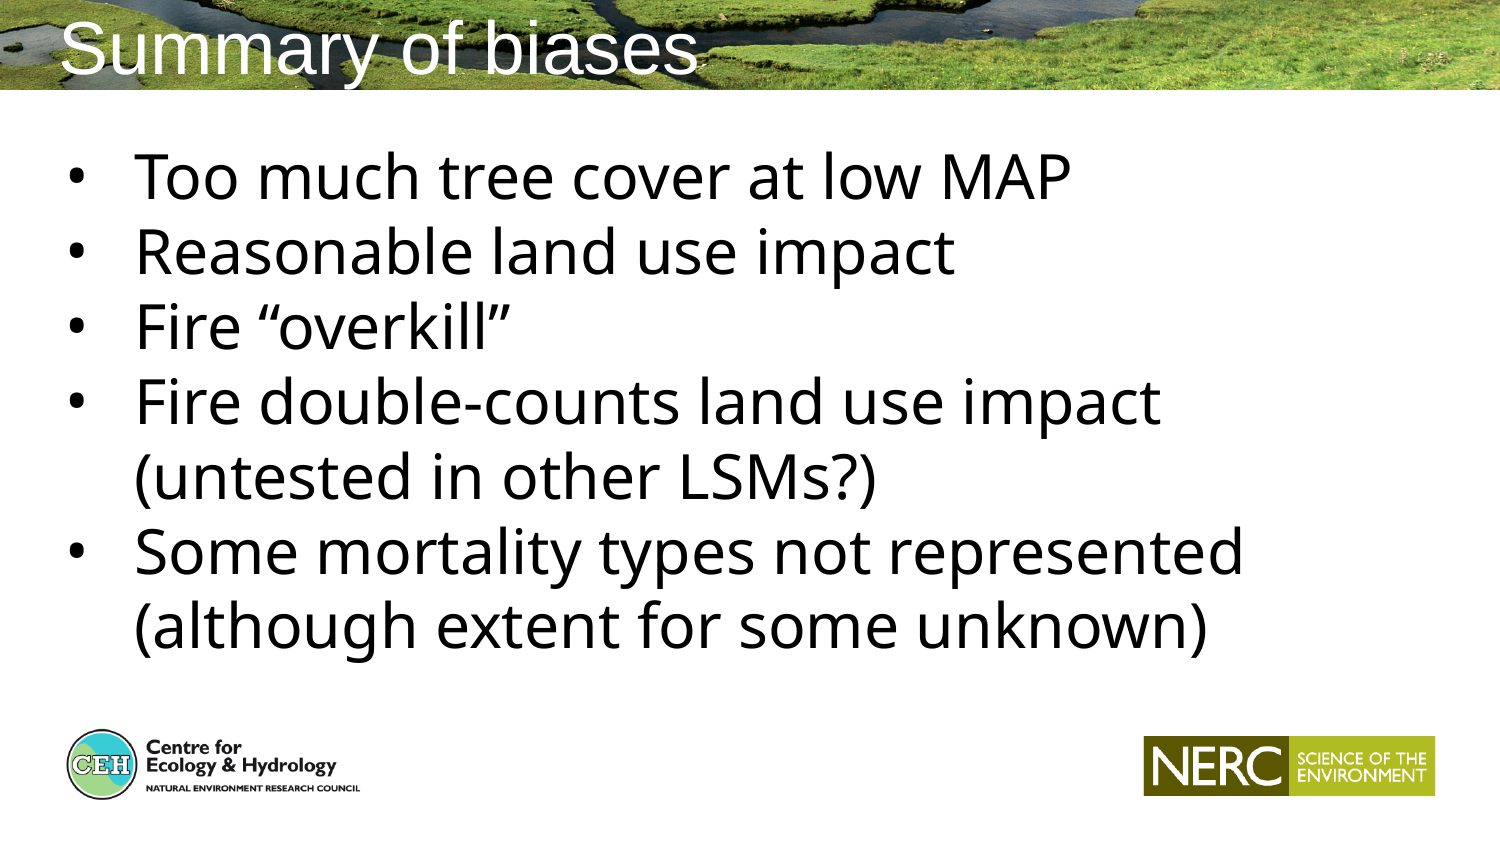

# Summary of biases
Too much tree cover at low MAP
Reasonable land use impact
Fire “overkill”
Fire double-counts land use impact (untested in other LSMs?)
Some mortality types not represented (although extent for some unknown)